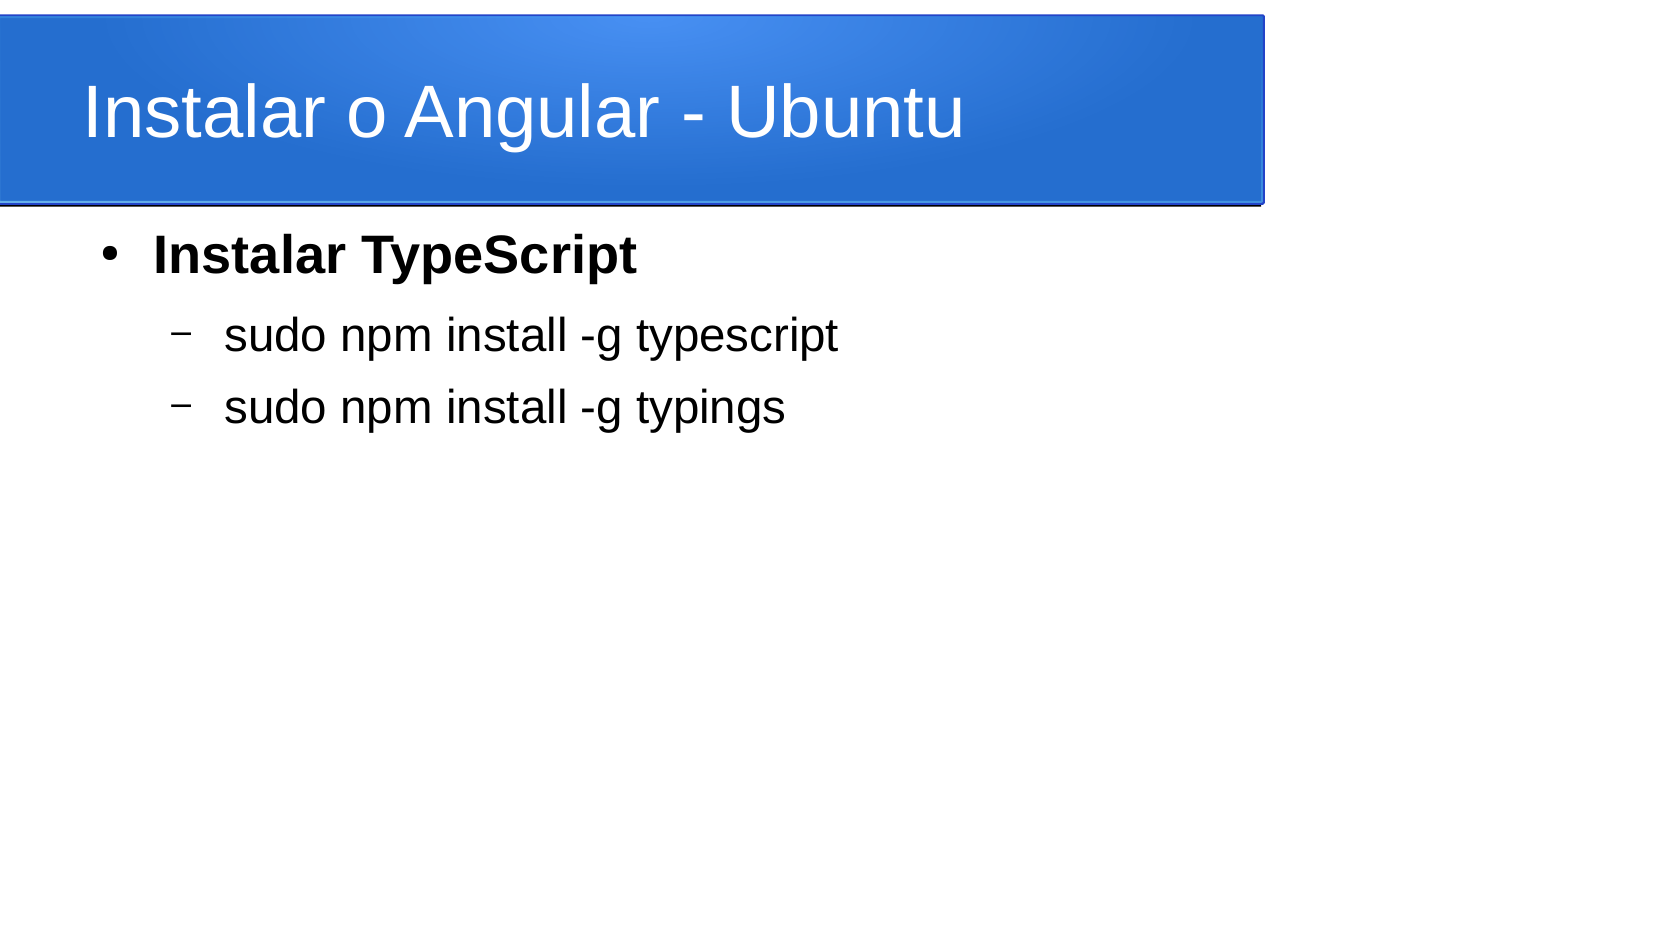

# Instalar o Angular - Ubuntu
Instalar TypeScript
sudo npm install -g typescript
sudo npm install -g typings